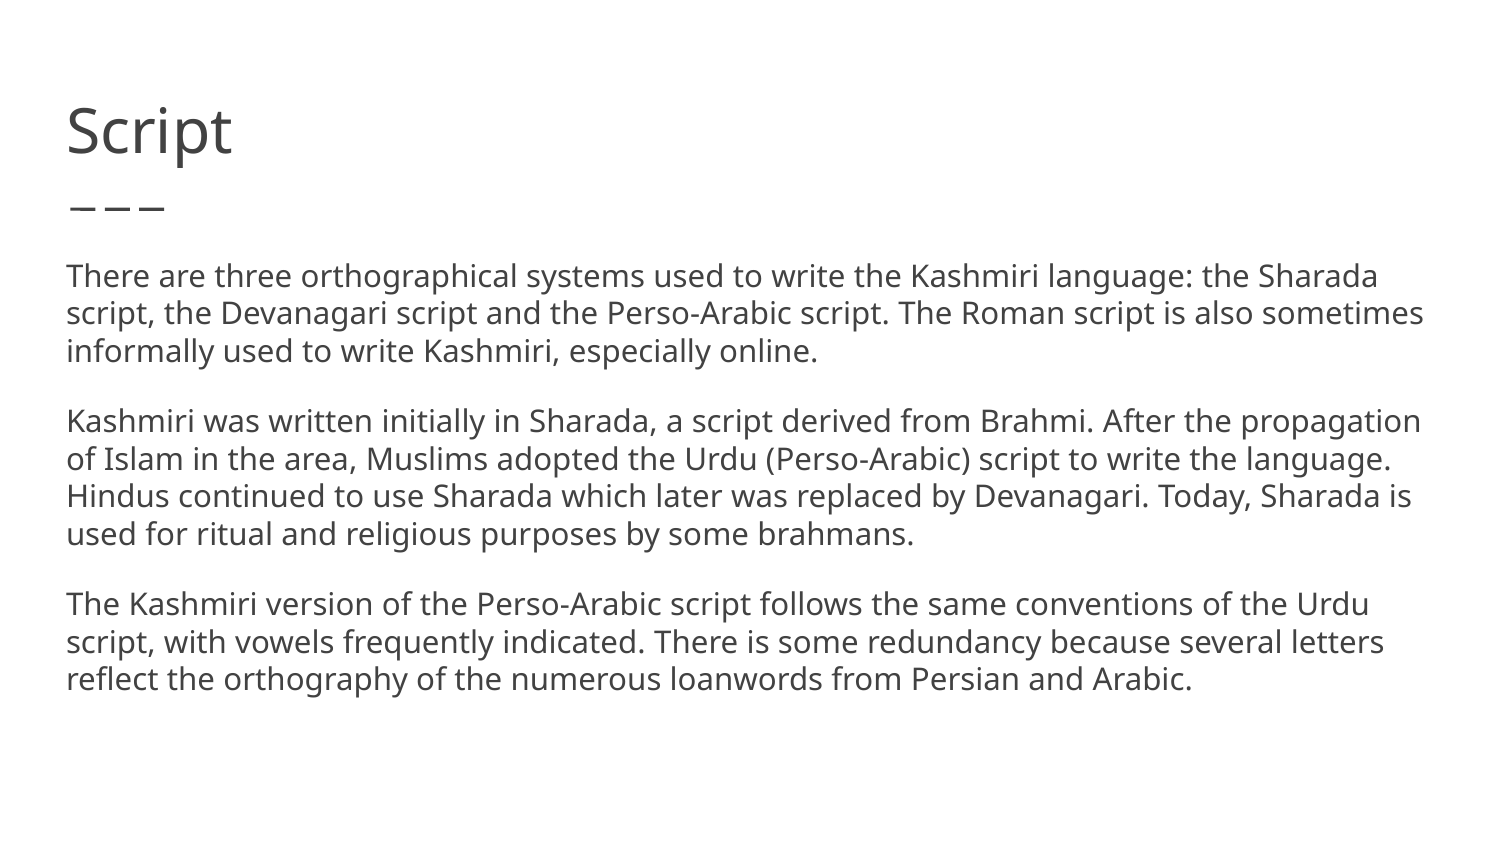

# Script
There are three orthographical systems used to write the Kashmiri language: the Sharada script, the Devanagari script and the Perso-Arabic script. The Roman script is also sometimes informally used to write Kashmiri, especially online.
Kashmiri was written initially in Sharada, a script derived from Brahmi. After the propagation of Islam in the area, Muslims adopted the Urdu (Perso-Arabic) script to write the language. Hindus continued to use Sharada which later was replaced by Devanagari. Today, Sharada is used for ritual and religious purposes by some brahmans.
The Kashmiri version of the Perso-Arabic script follows the same conventions of the Urdu script, with vowels frequently indicated. There is some redundancy because several letters reflect the orthography of the numerous loanwords from Persian and Arabic.